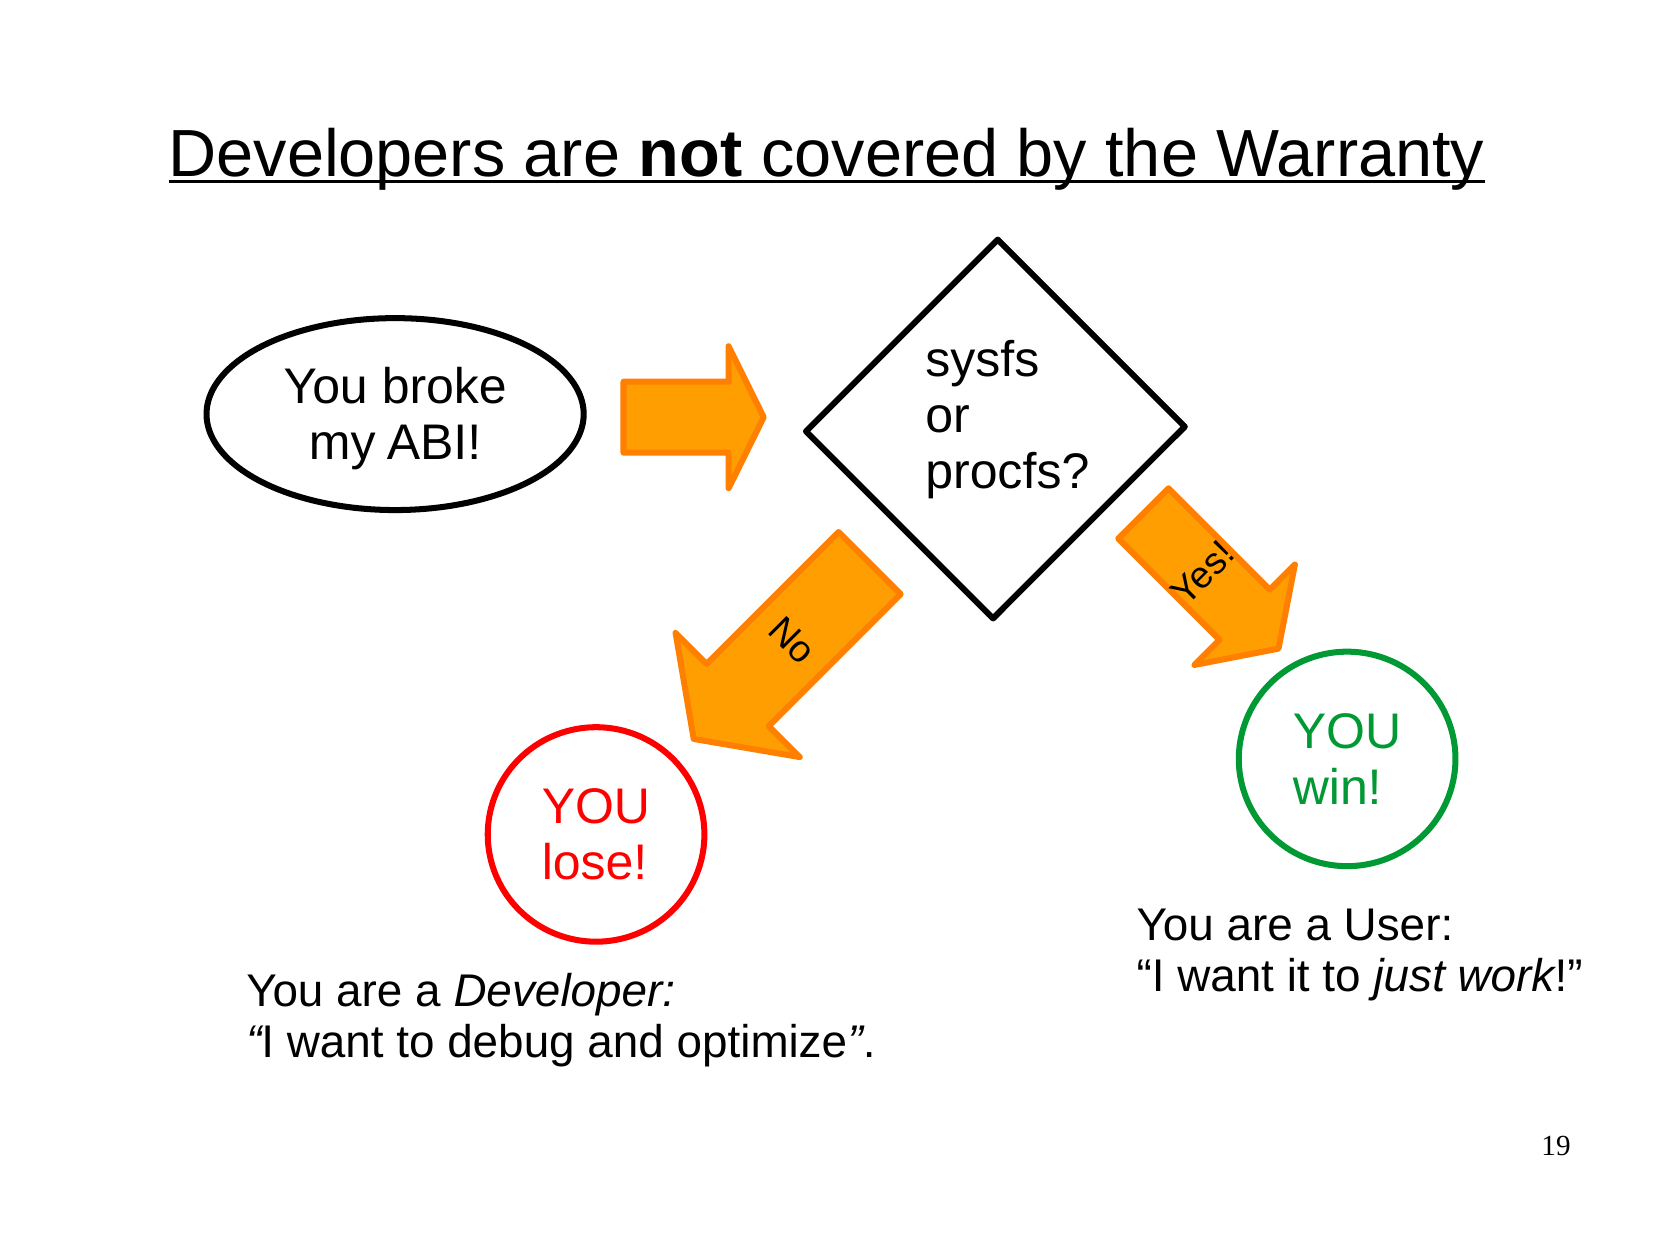

# Developers are not covered by the Warranty
You broke
my ABI!
sysfs
or
procfs?
Yes!
No
YOU
win!
YOU
lose!
You are a User:
“I want it to just work!”
You are a Developer:
“I want to debug and optimize”.
19